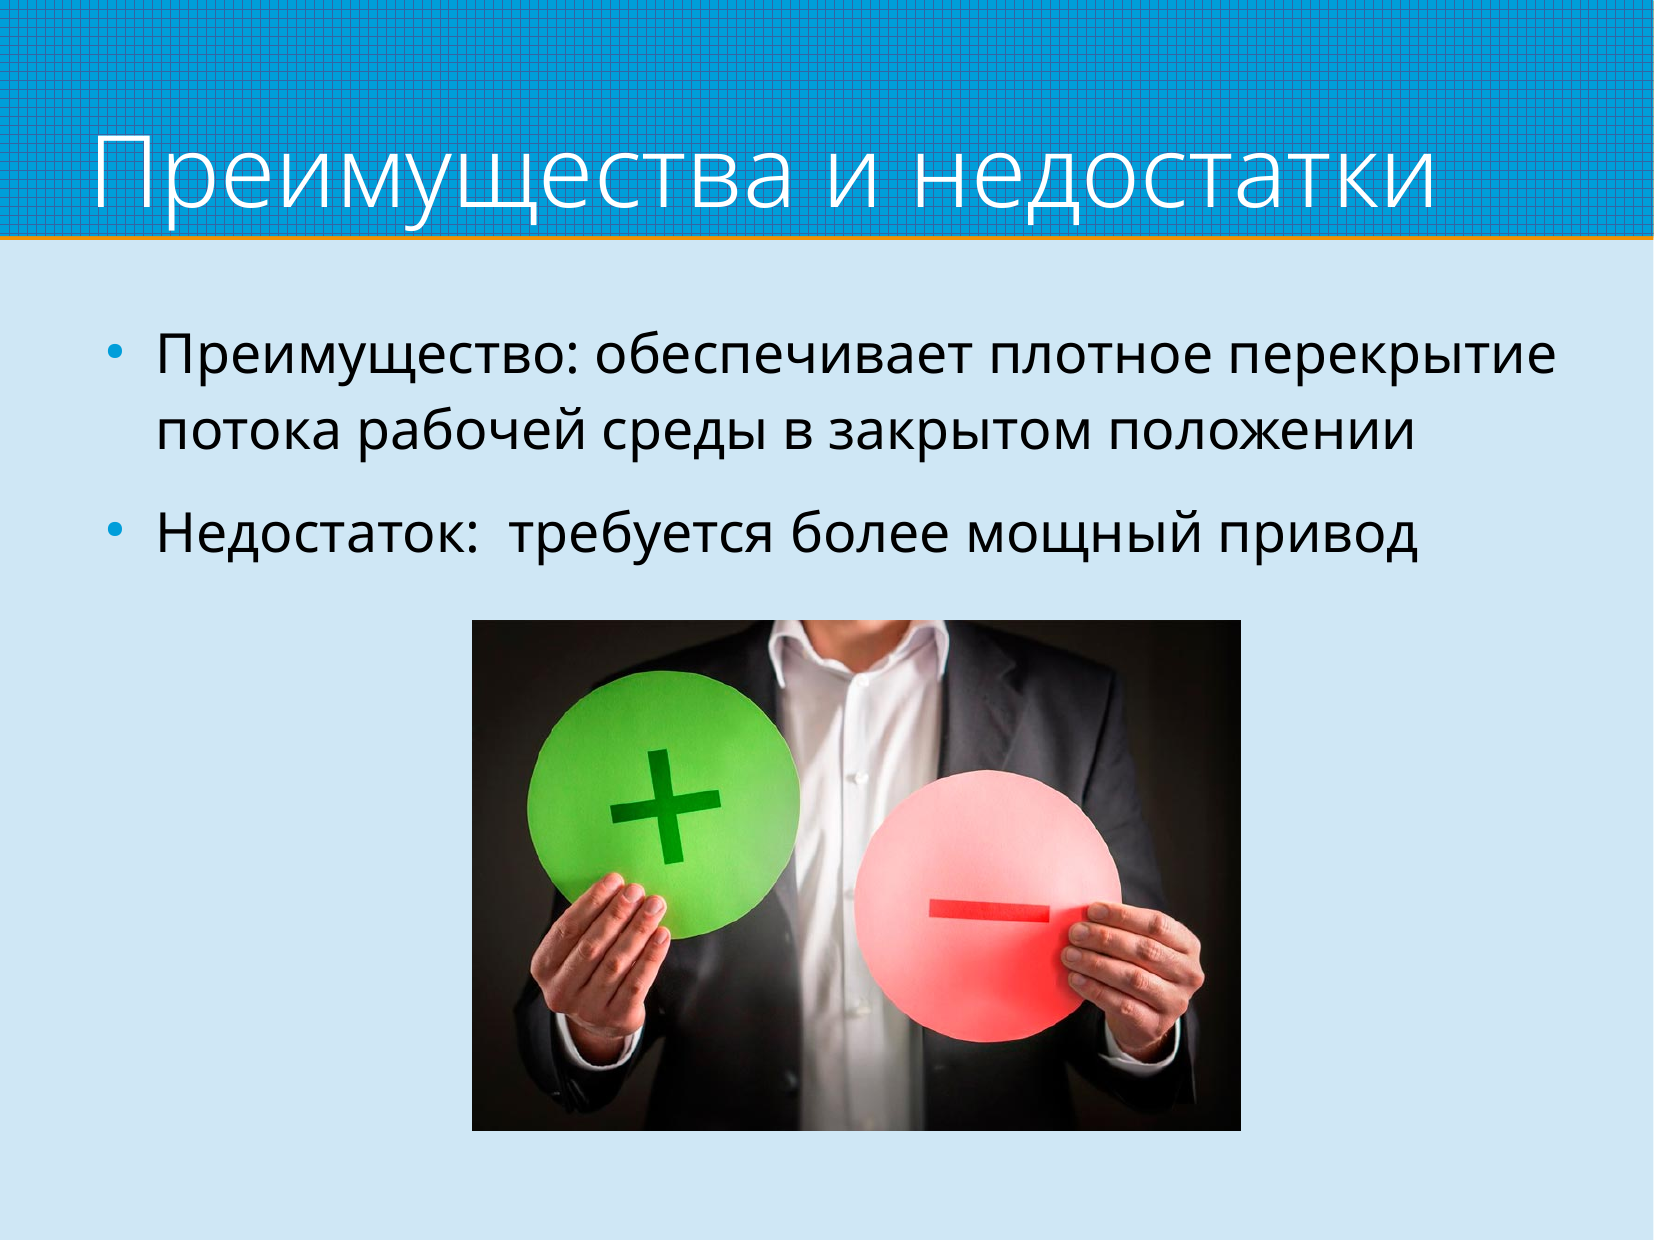

# Преимущества и недостатки
Преимущество: обеспечивает плотное перекрытие потока рабочей среды в закрытом положении
Недостаток: требуется более мощный привод